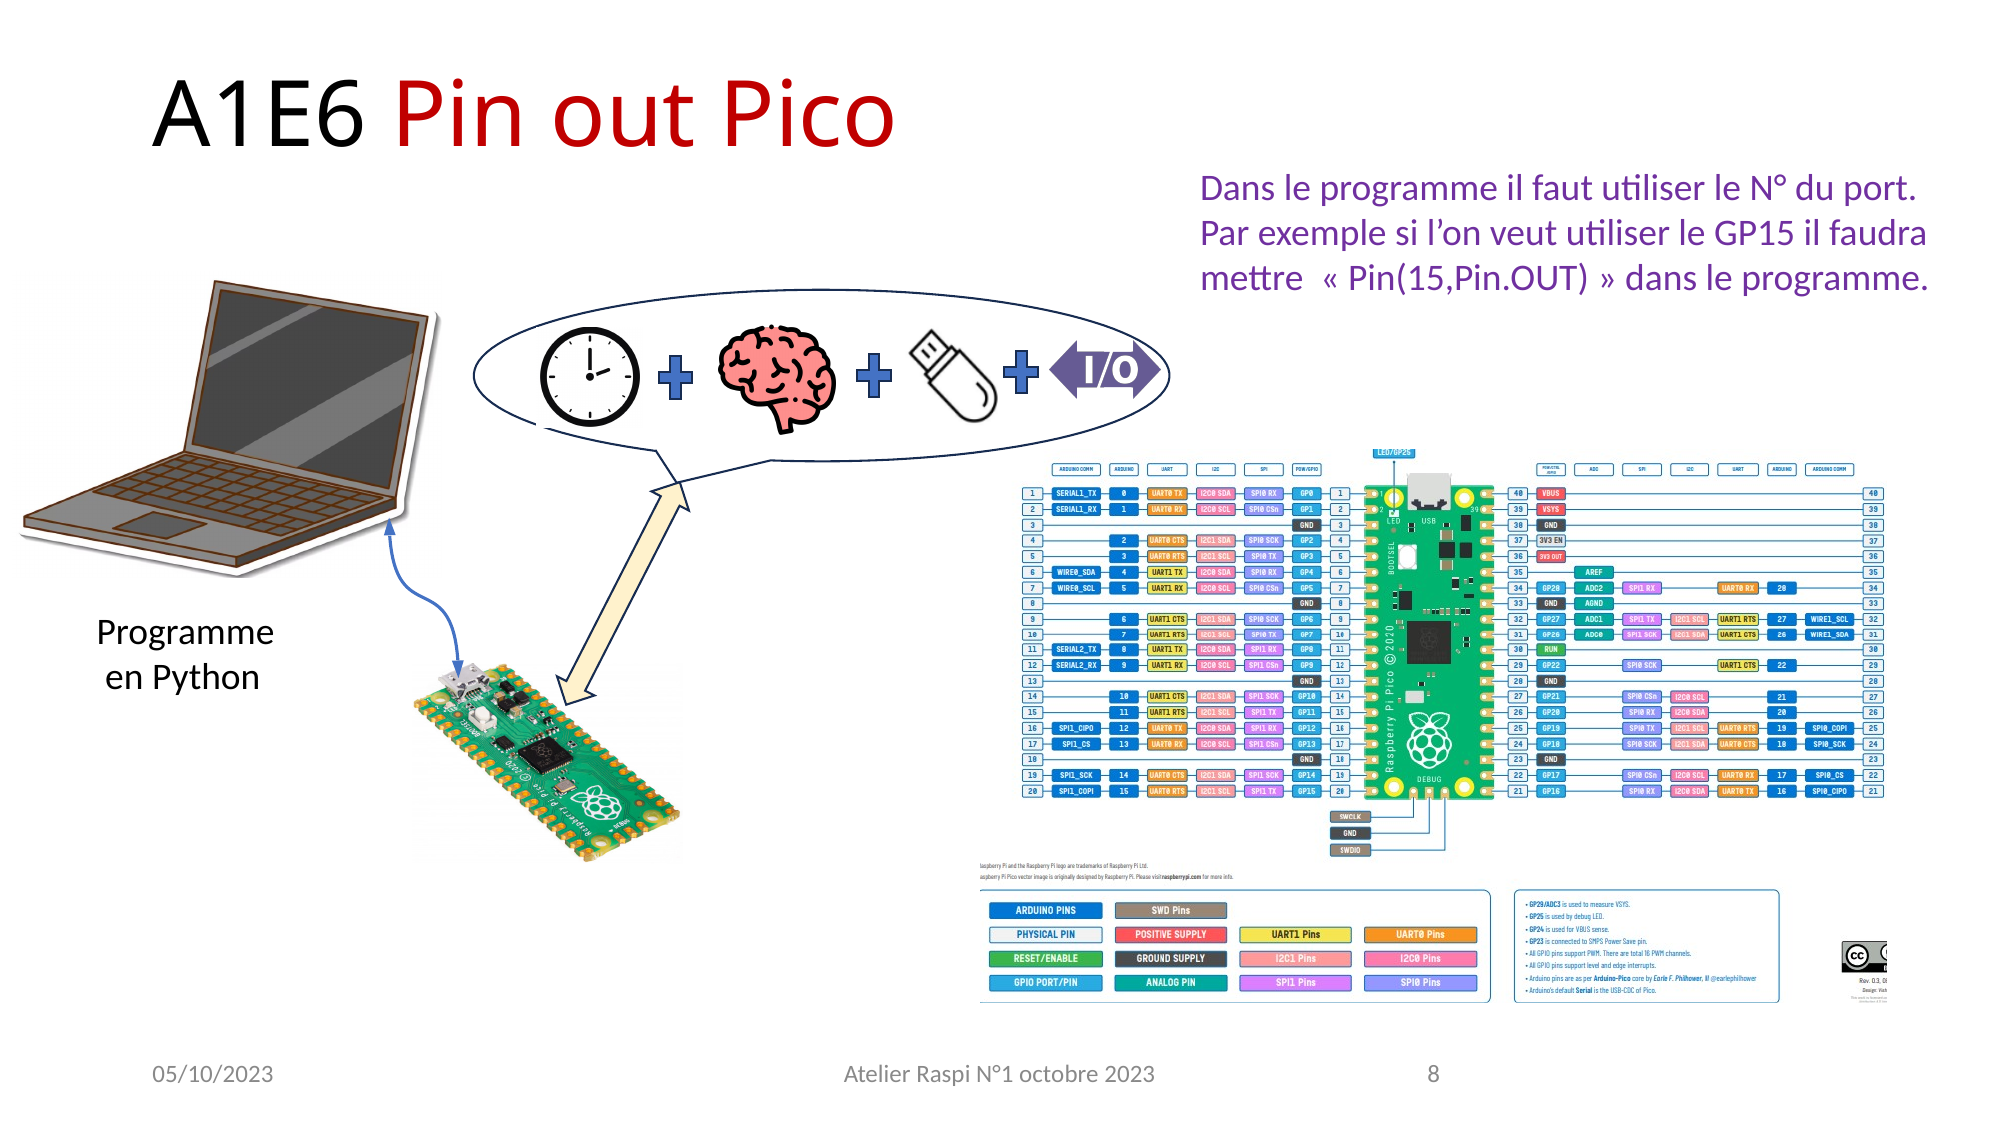

A1E6 Pin out Pico
Dans le programme il faut utiliser le N° du port. Par exemple si l’on veut utiliser le GP15 il faudra mettre « Pin(15,Pin.OUT) » dans le programme.
Programme
 en Python
05/10/2023
Atelier Raspi N°1 octobre 2023